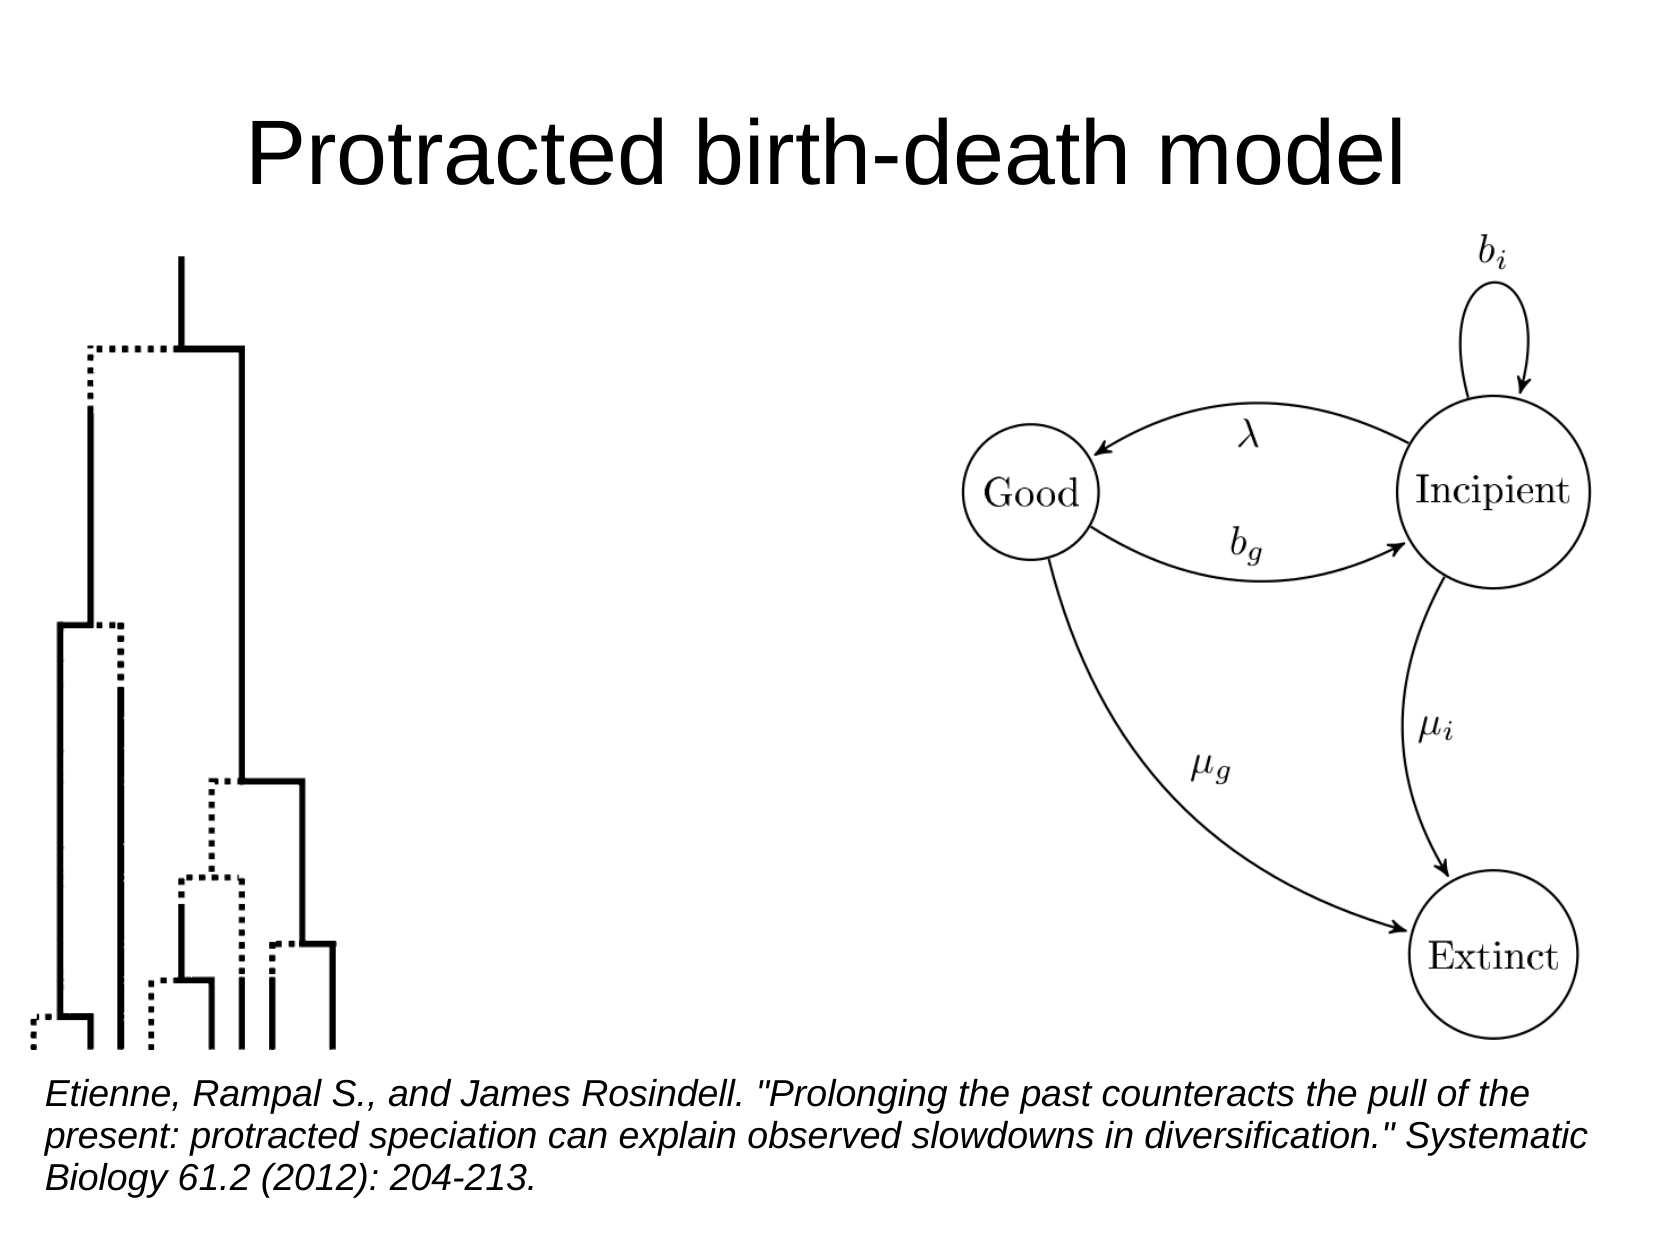

# Protracted birth-death model
Etienne, Rampal S., and James Rosindell. "Prolonging the past counteracts the pull of the present: protracted speciation can explain observed slowdowns in diversification." Systematic Biology 61.2 (2012): 204-213.